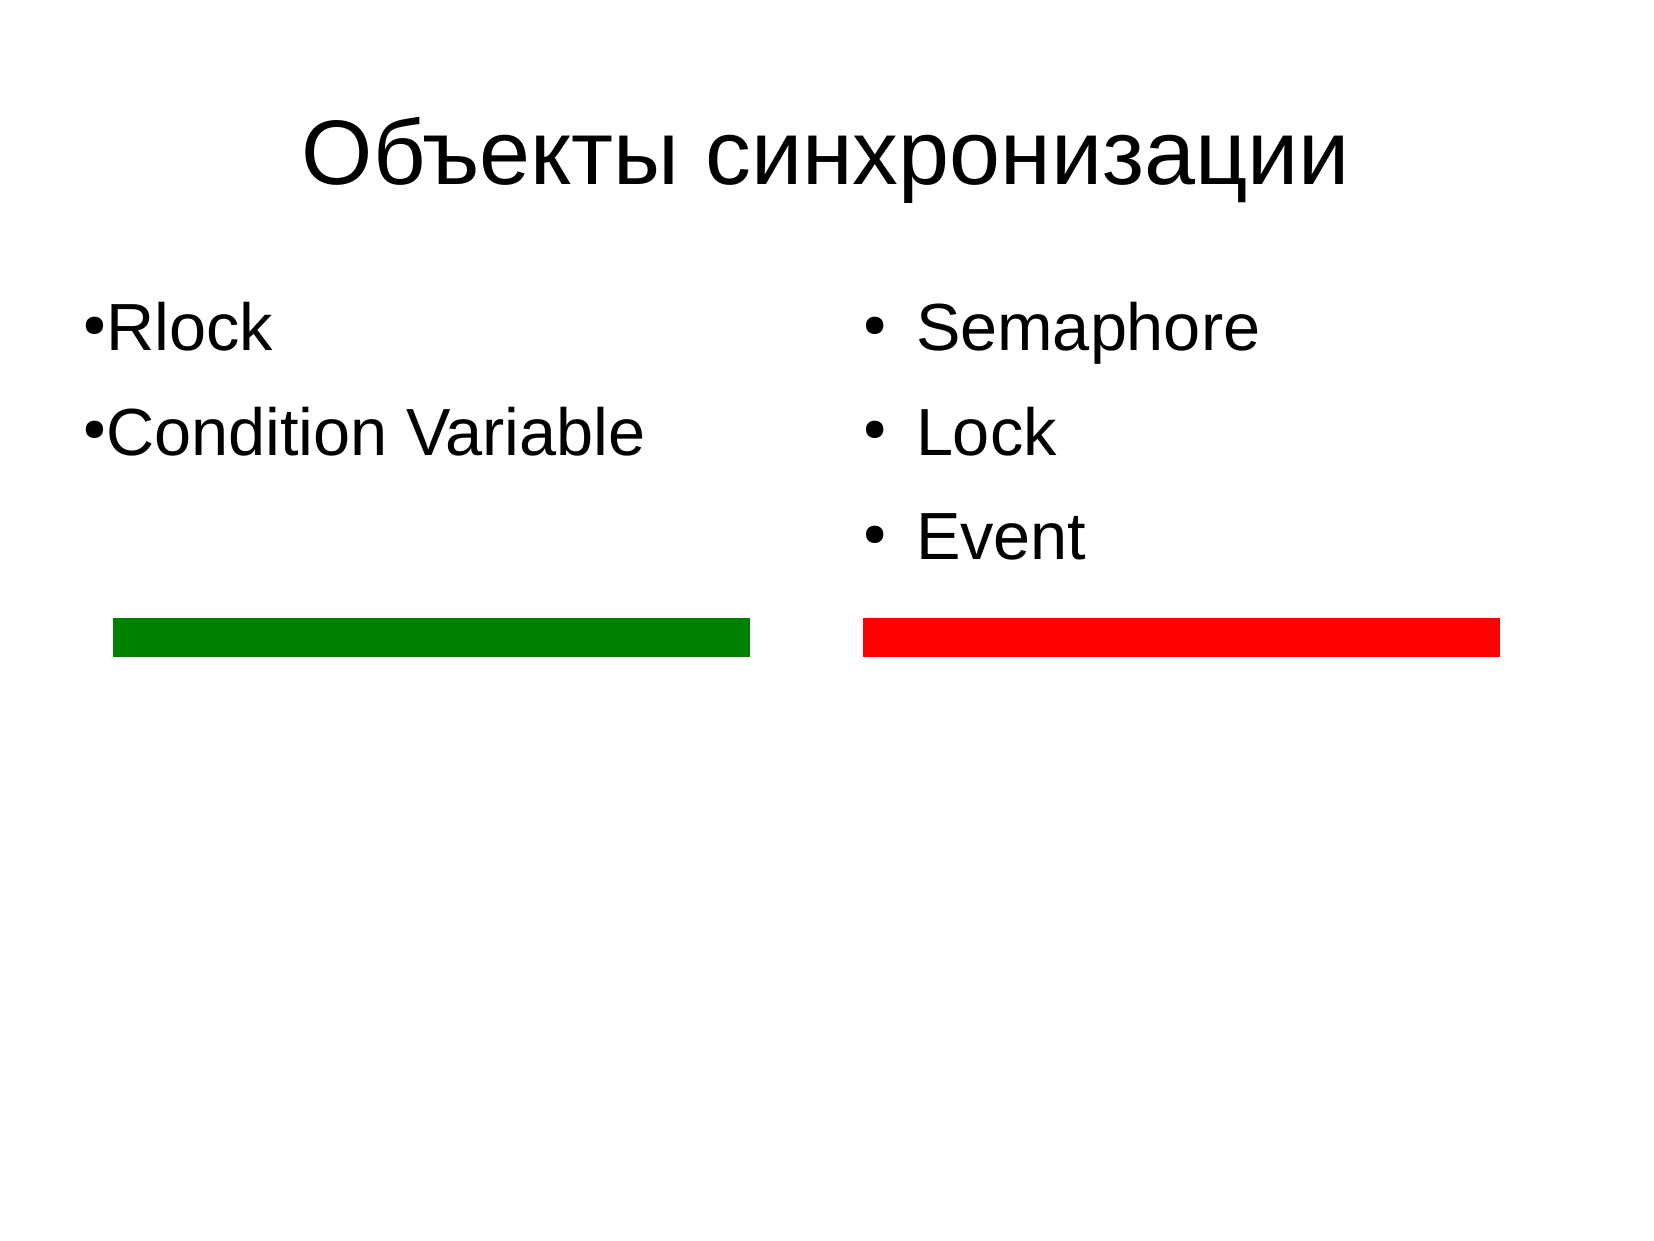

# Объекты синхронизации
Rlock
Condition Variable
Semaphore
Lock
Event